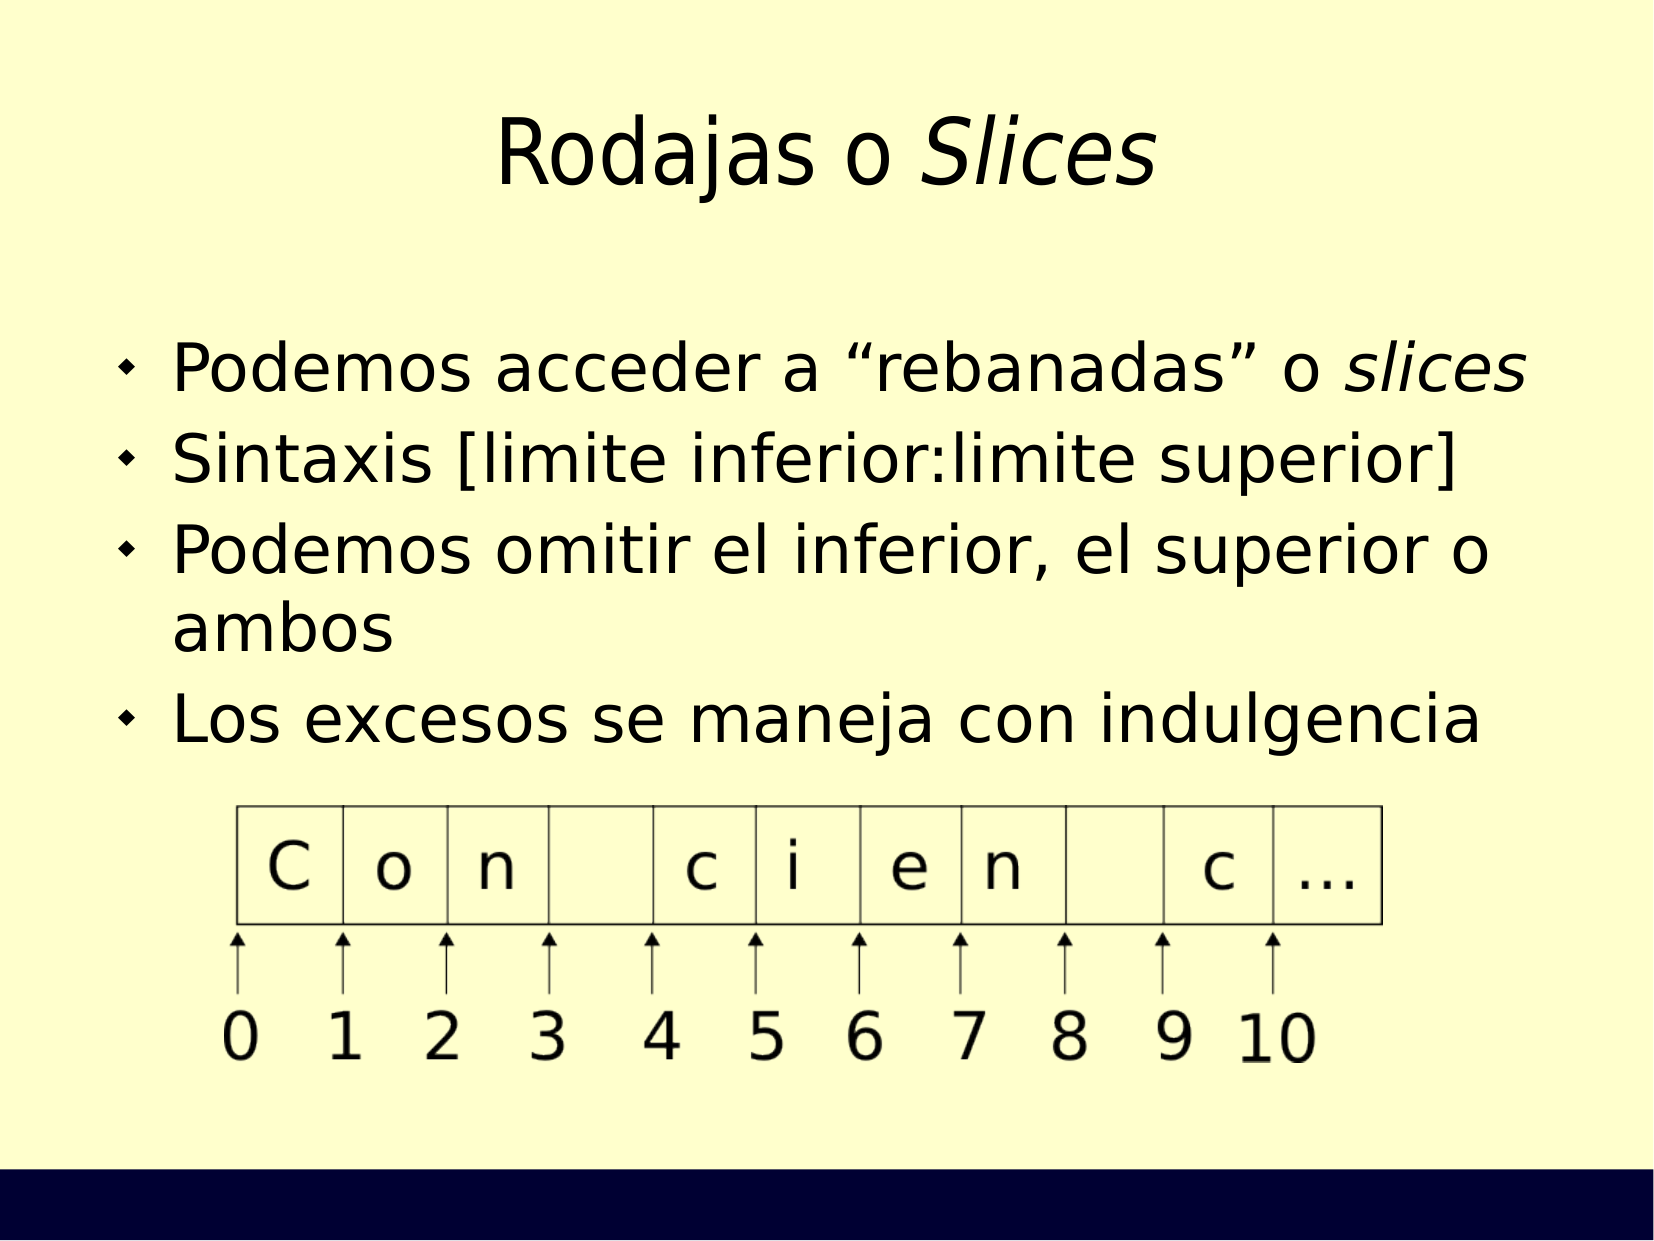

# Rodajas o Slices
Podemos acceder a “rebanadas” o slices
Sintaxis [limite inferior:limite superior]
Podemos omitir el inferior, el superior o ambos
Los excesos se maneja con indulgencia